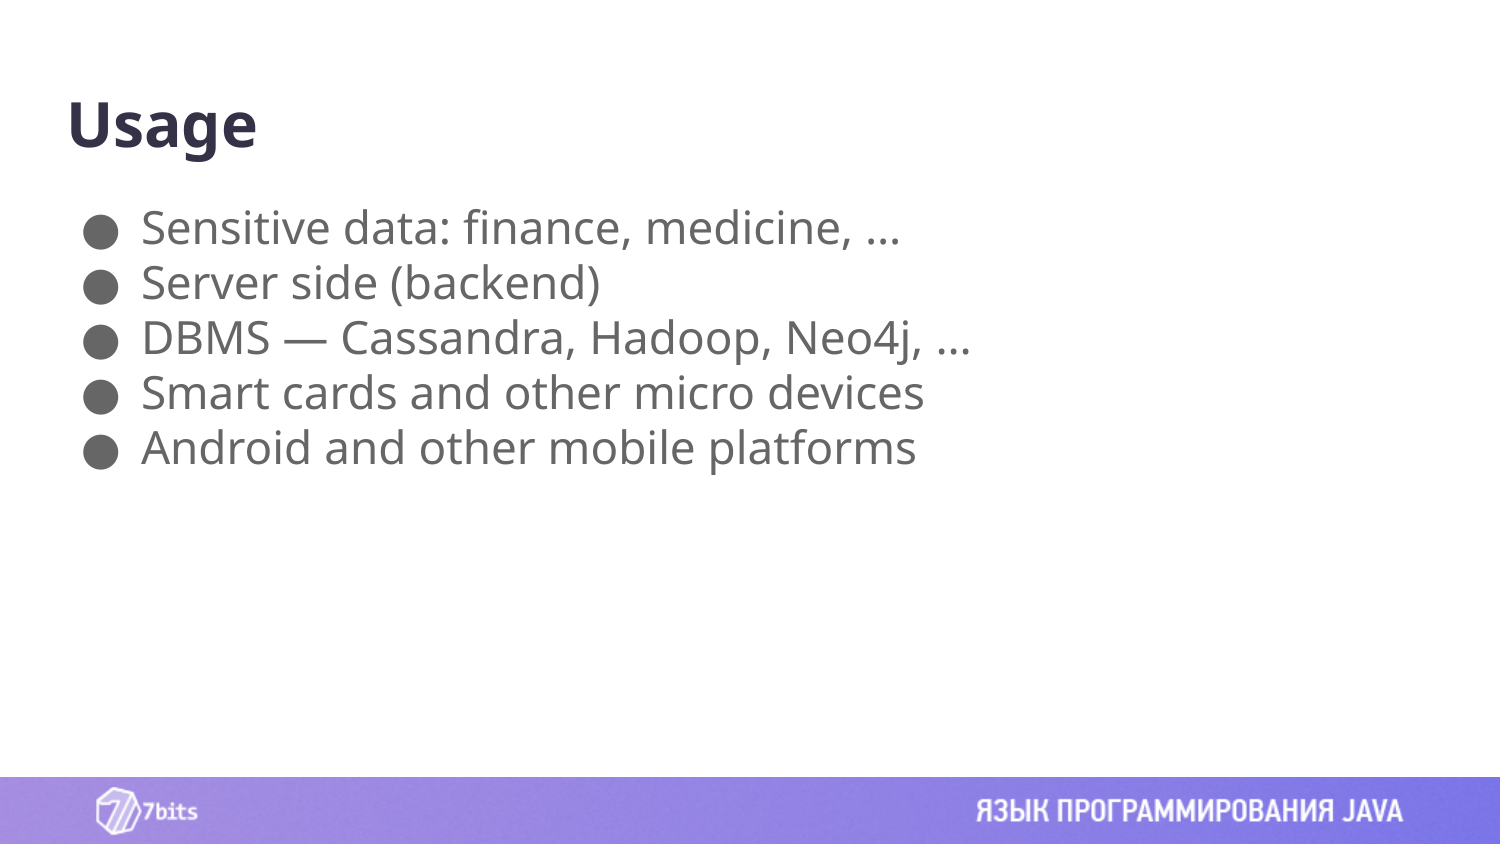

# Usage
Sensitive data: finance, medicine, …
Server side (backend)
DBMS — Cassandra, Hadoop, Neo4j, …
Smart cards and other micro devices
Android and other mobile platforms